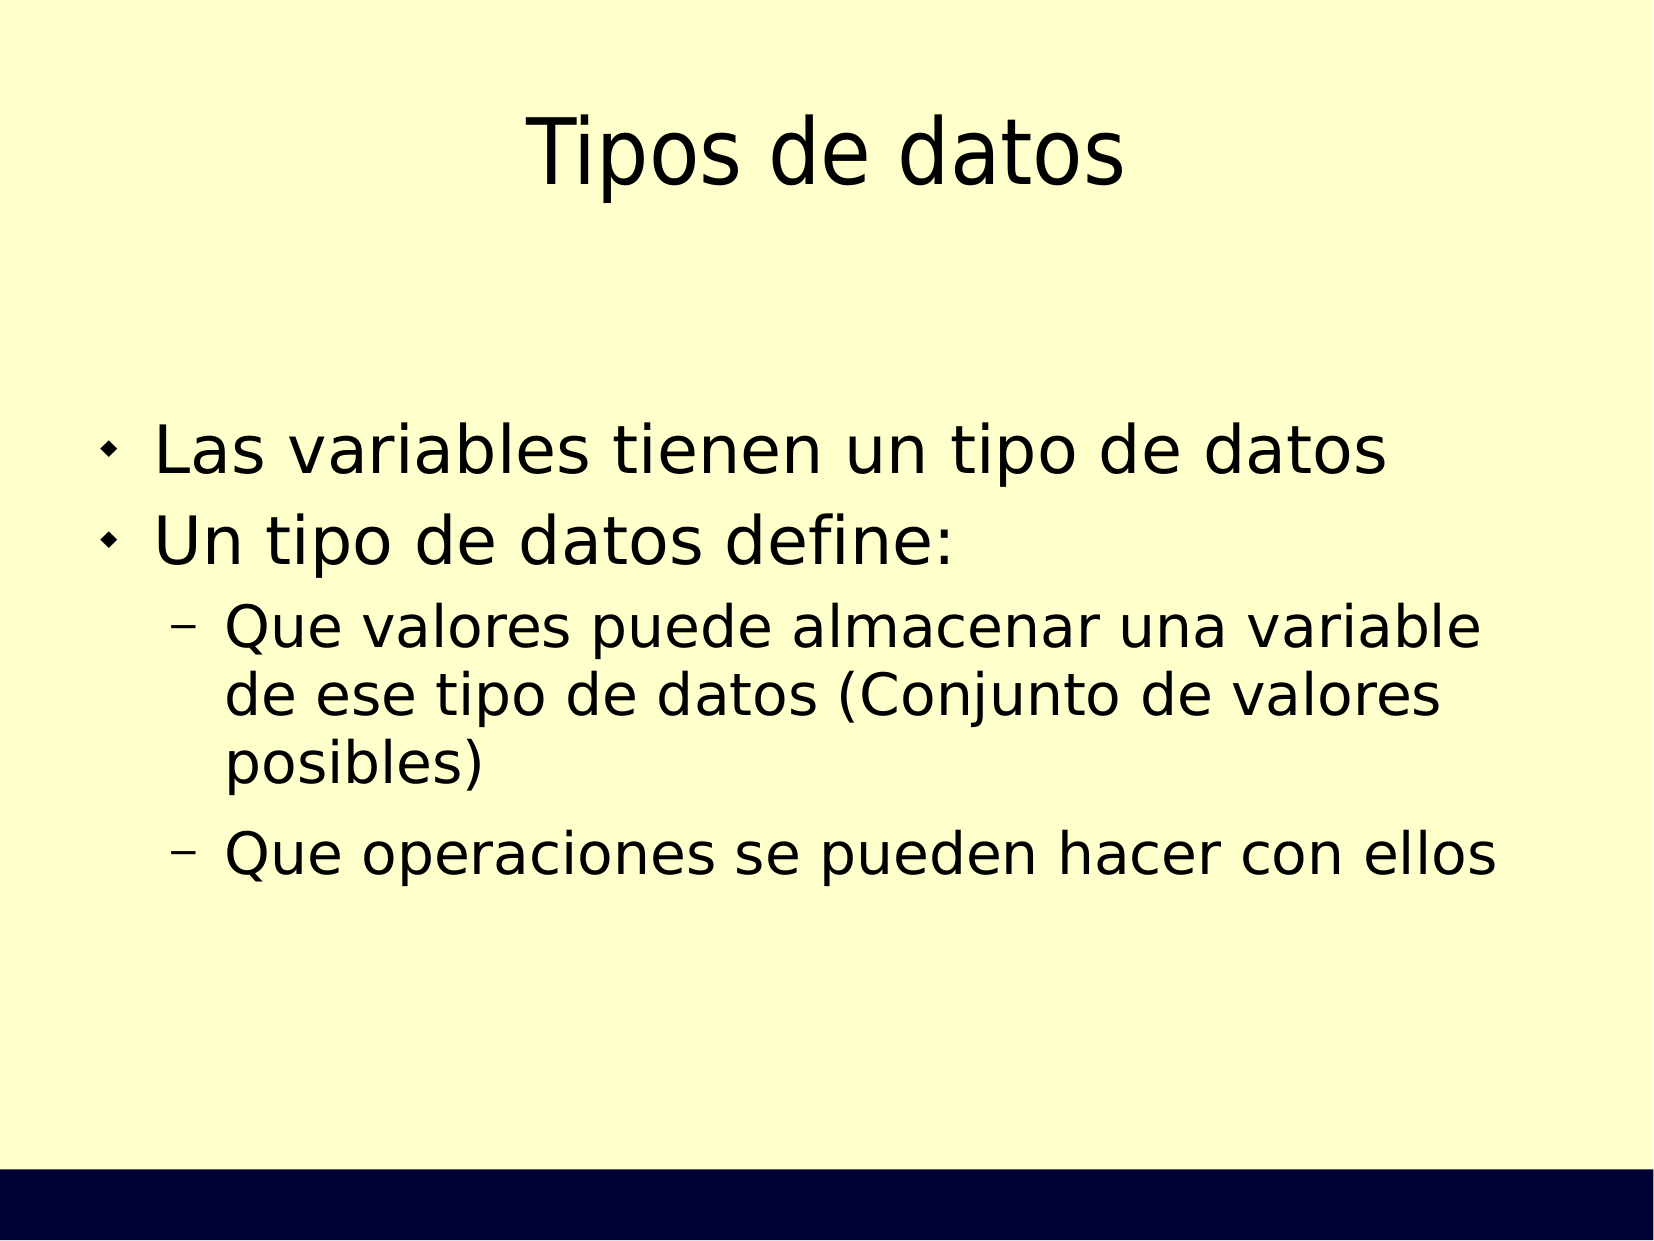

# Tipos de datos
Las variables tienen un tipo de datos
Un tipo de datos define:
Que valores puede almacenar una variable de ese tipo de datos (Conjunto de valores posibles)
Que operaciones se pueden hacer con ellos